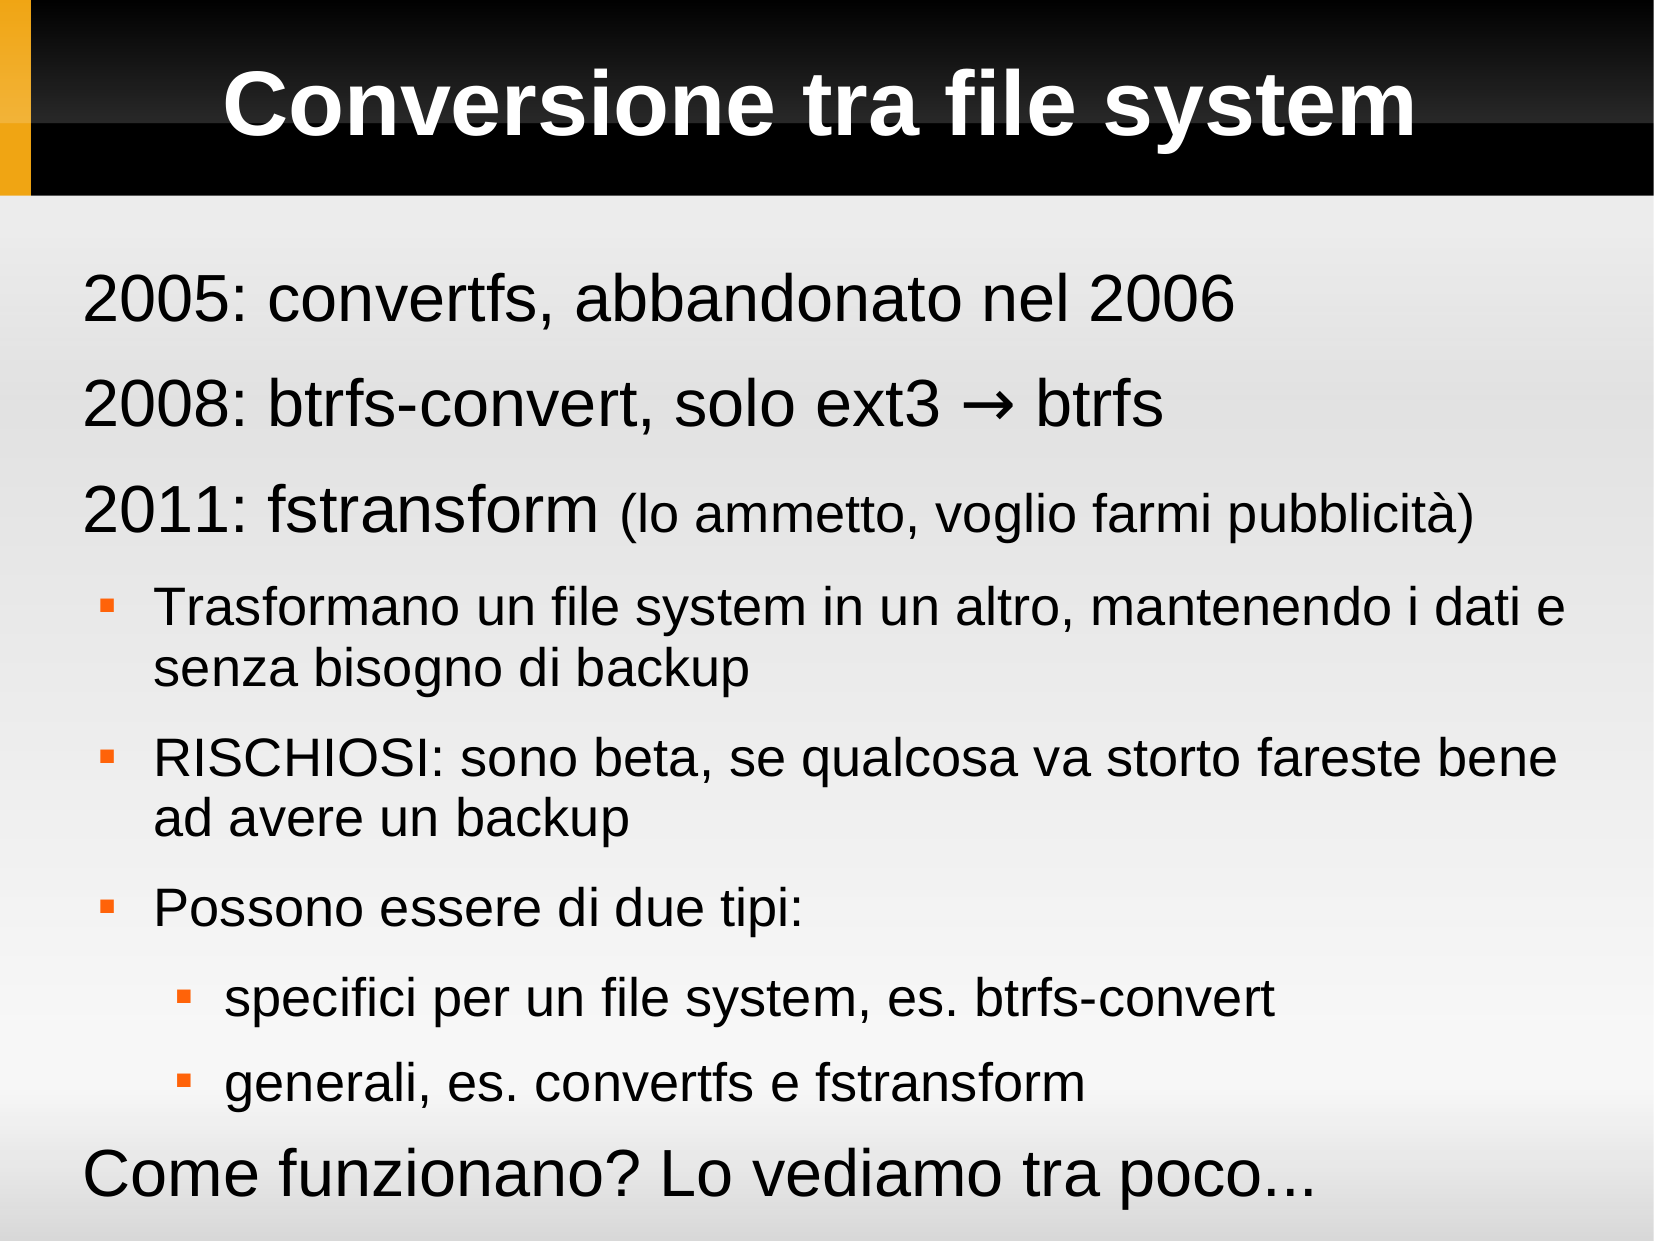

# Conversione tra file system
2005: convertfs, abbandonato nel 2006
2008: btrfs-convert, solo ext3 → btrfs
2011: fstransform (lo ammetto, voglio farmi pubblicità)
Trasformano un file system in un altro, mantenendo i dati e senza bisogno di backup
RISCHIOSI: sono beta, se qualcosa va storto fareste bene ad avere un backup
Possono essere di due tipi:
specifici per un file system, es. btrfs-convert
generali, es. convertfs e fstransform
Come funzionano? Lo vediamo tra poco...